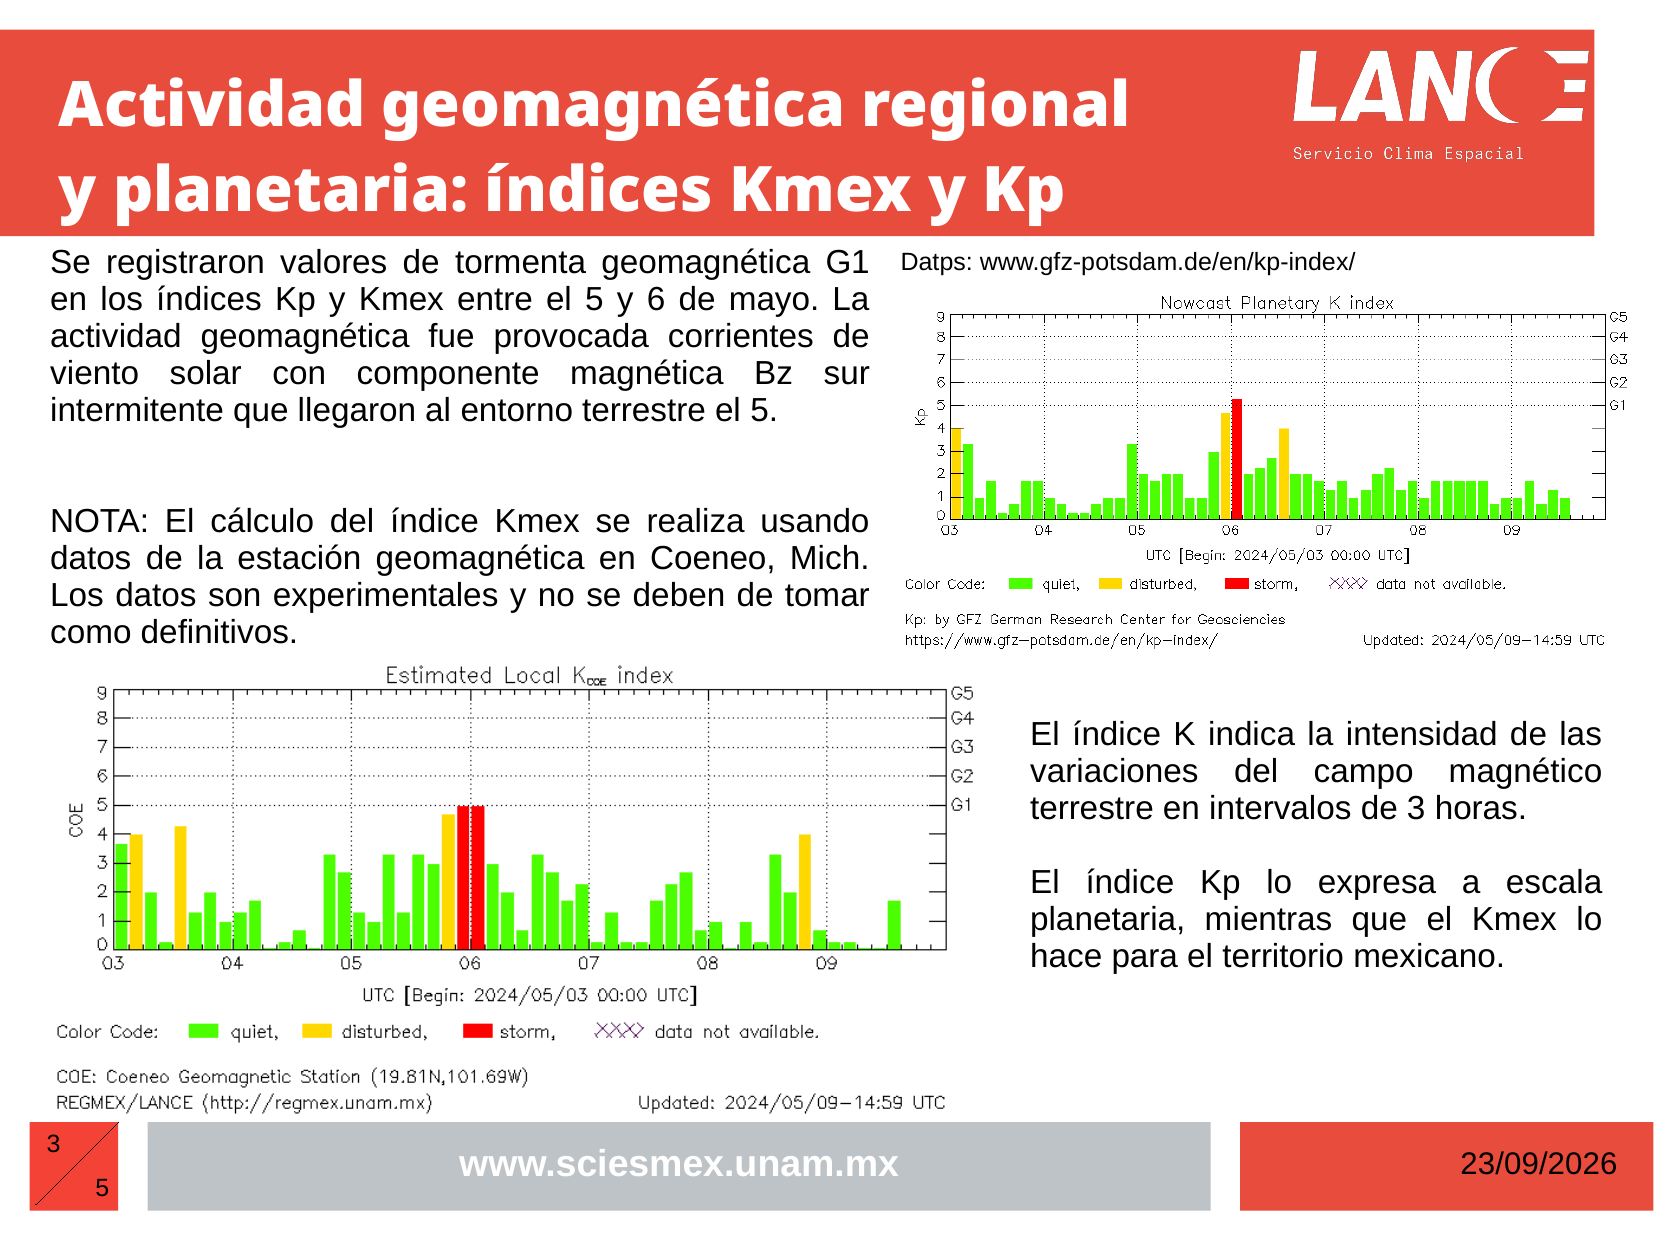

# Actividad geomagnética regional y planetaria: índices Kmex y Kp
Se registraron valores de tormenta geomagnética G1 en los índices Kp y Kmex entre el 5 y 6 de mayo. La actividad geomagnética fue provocada corrientes de viento solar con componente magnética Bz sur intermitente que llegaron al entorno terrestre el 5.
NOTA: El cálculo del índice Kmex se realiza usando datos de la estación geomagnética en Coeneo, Mich. Los datos son experimentales y no se deben de tomar como definitivos.
Datps: www.gfz-potsdam.de/en/kp-index/
El índice K indica la intensidad de las variaciones del campo magnético terrestre en intervalos de 3 horas.
El índice Kp lo expresa a escala planetaria, mientras que el Kmex lo hace para el territorio mexicano.
www.sciesmex.unam.mx
5